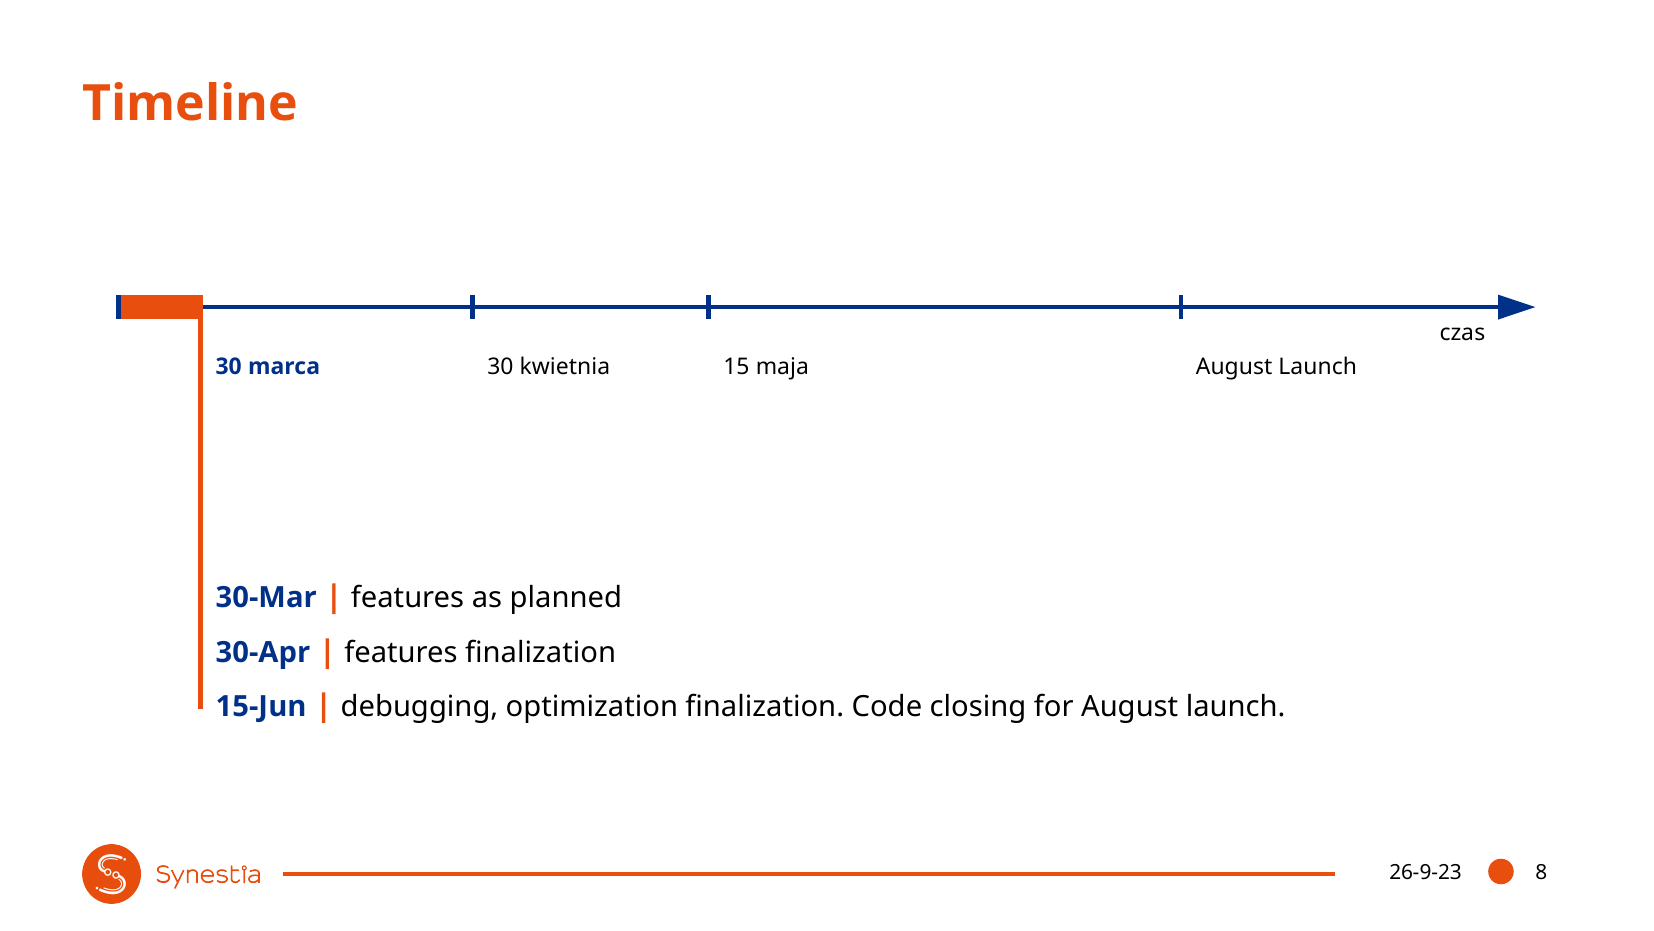

# Timeline
czas
30 marca
30 kwietnia
15 maja
August Launch
30-Mar | features as planned
30-Apr | features finalization
15-Jun | debugging, optimization finalization. Code closing for August launch.